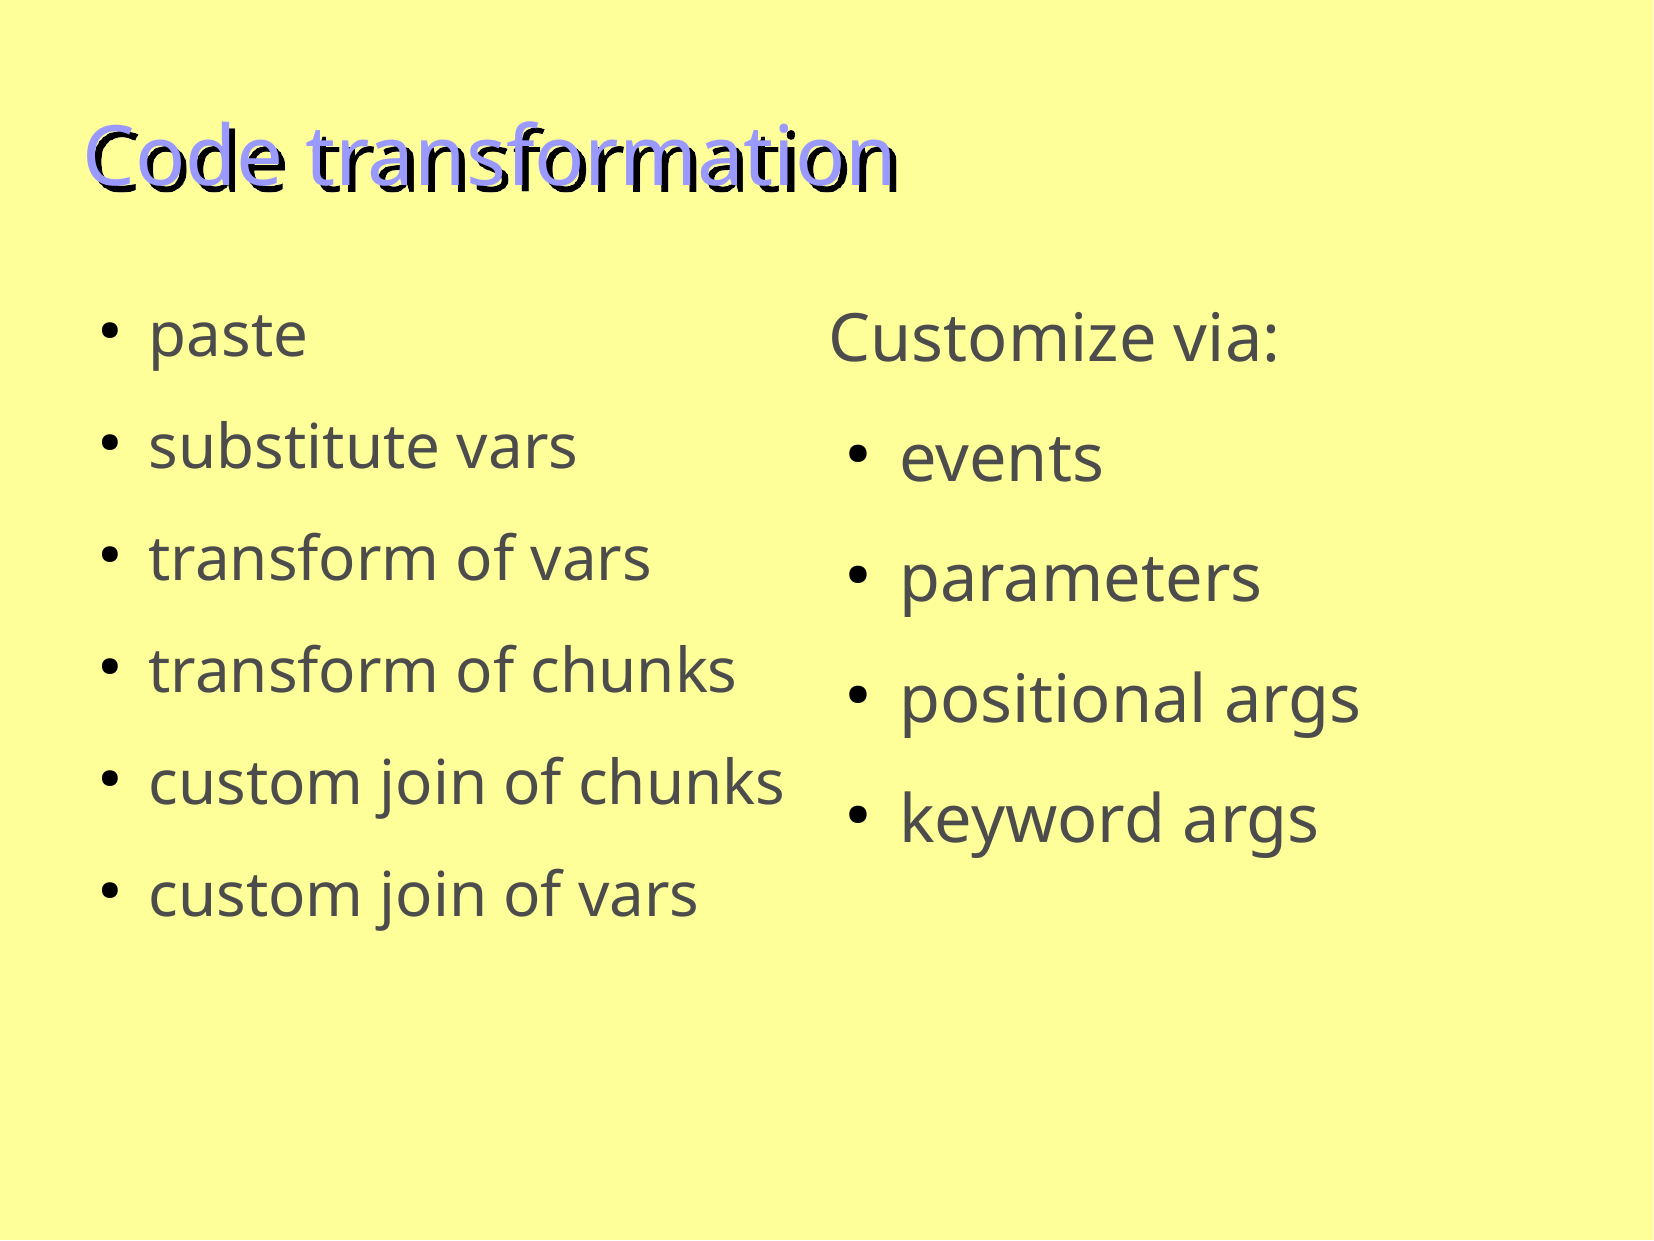

# Code transformation
paste
substitute vars
transform of vars
transform of chunks
custom join of chunks
custom join of vars
Customize via:
events
parameters
positional args
keyword args